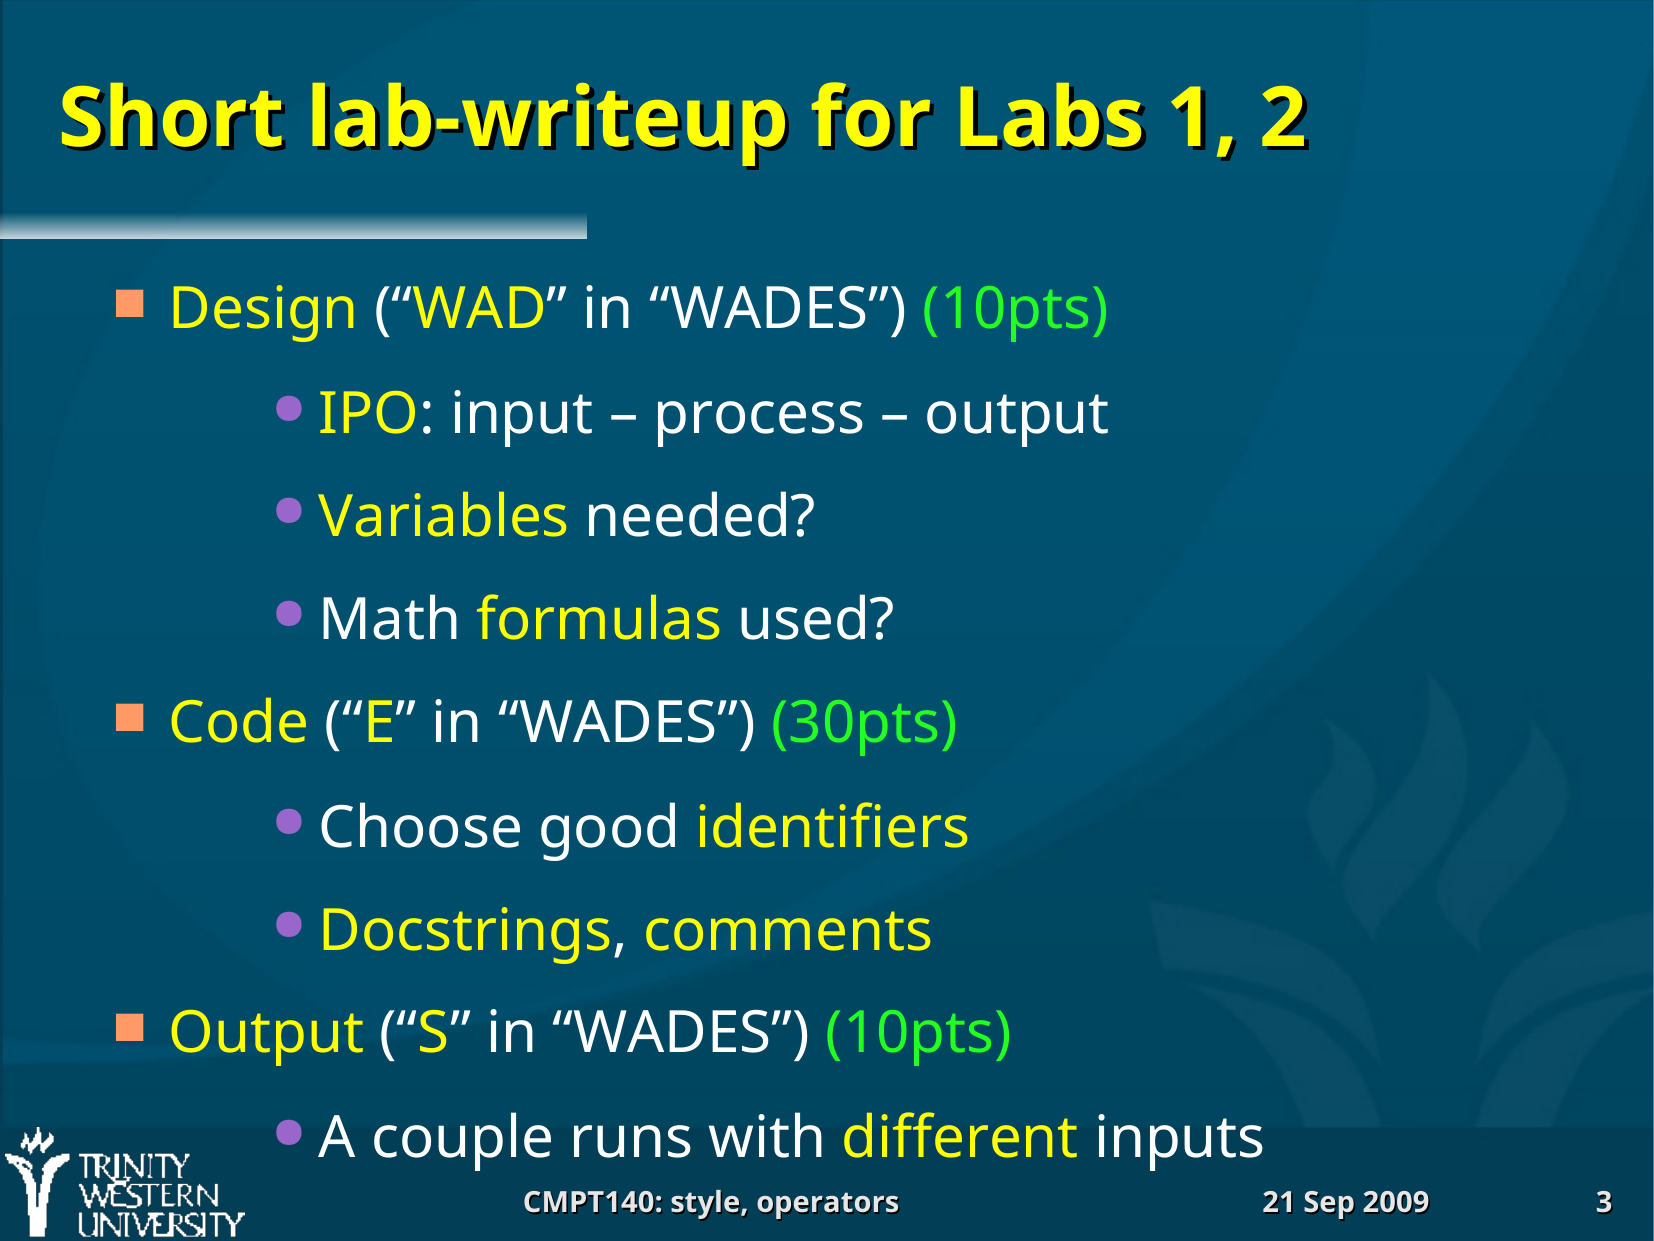

# Short lab-writeup for Labs 1, 2
Design (“WAD” in “WADES”) (10pts)
IPO: input – process – output
Variables needed?
Math formulas used?
Code (“E” in “WADES”) (30pts)
Choose good identifiers
Docstrings, comments
Output (“S” in “WADES”) (10pts)
A couple runs with different inputs
CMPT140: style, operators
21 Sep 2009
3